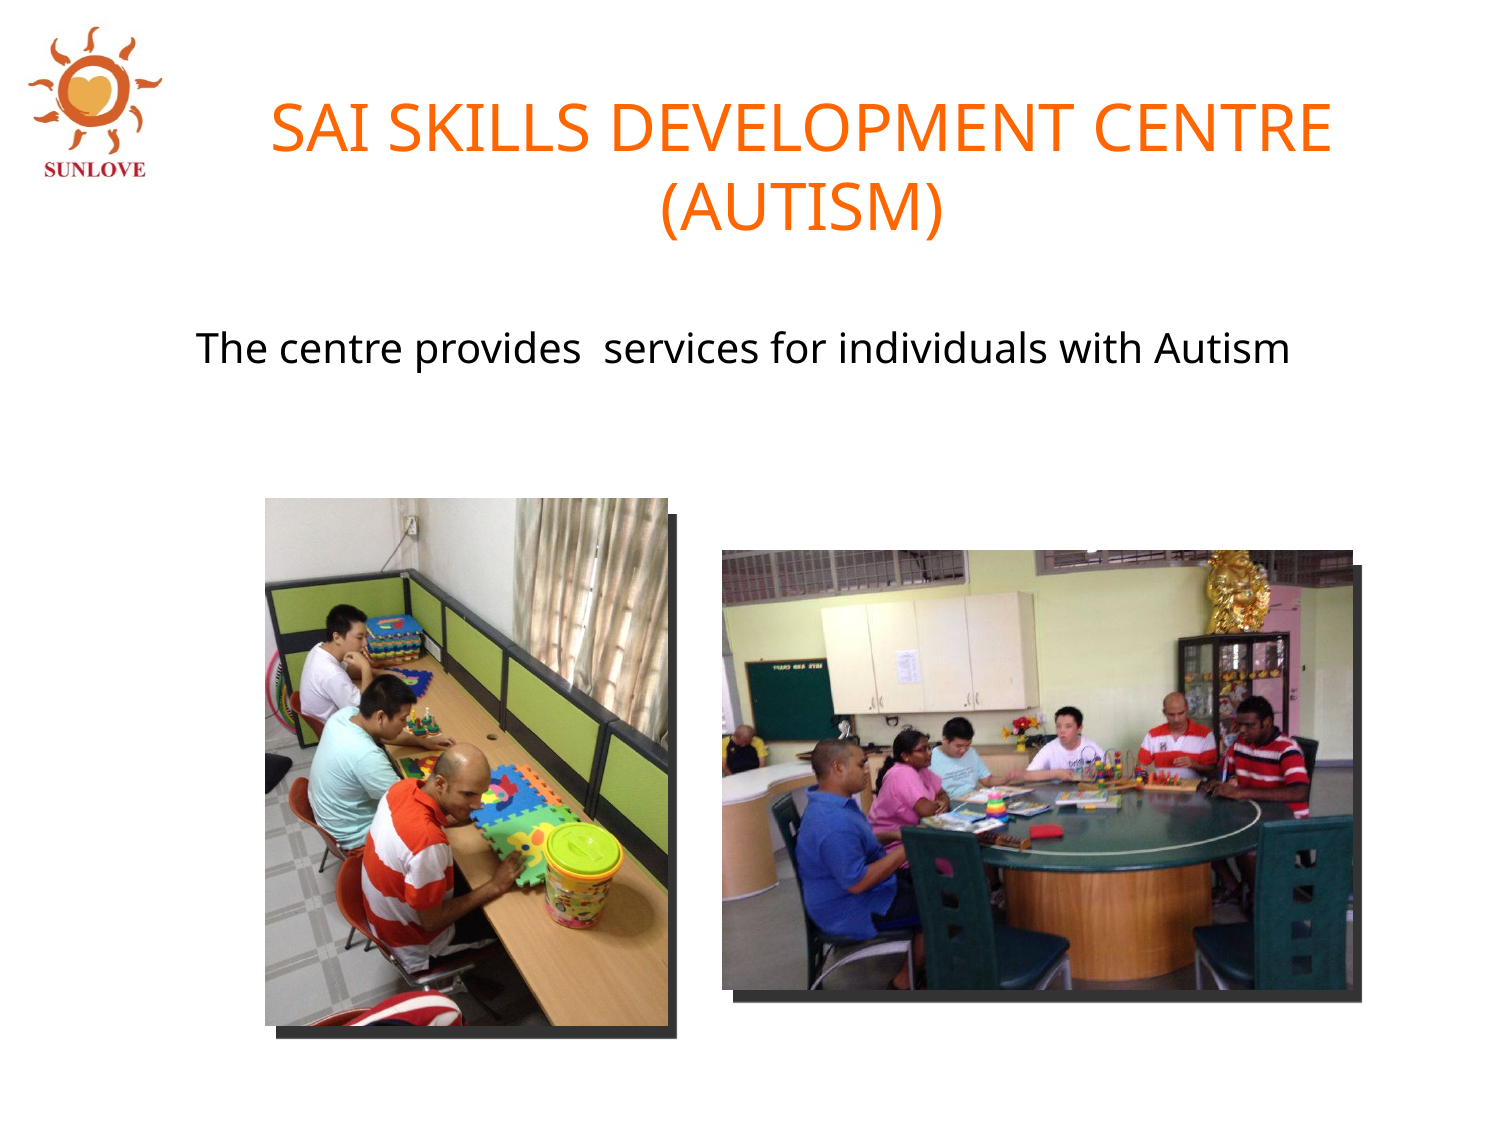

# SAI SKILLS DEVELOPMENT CENTRE (AUTISM)
The centre provides services for individuals with Autism